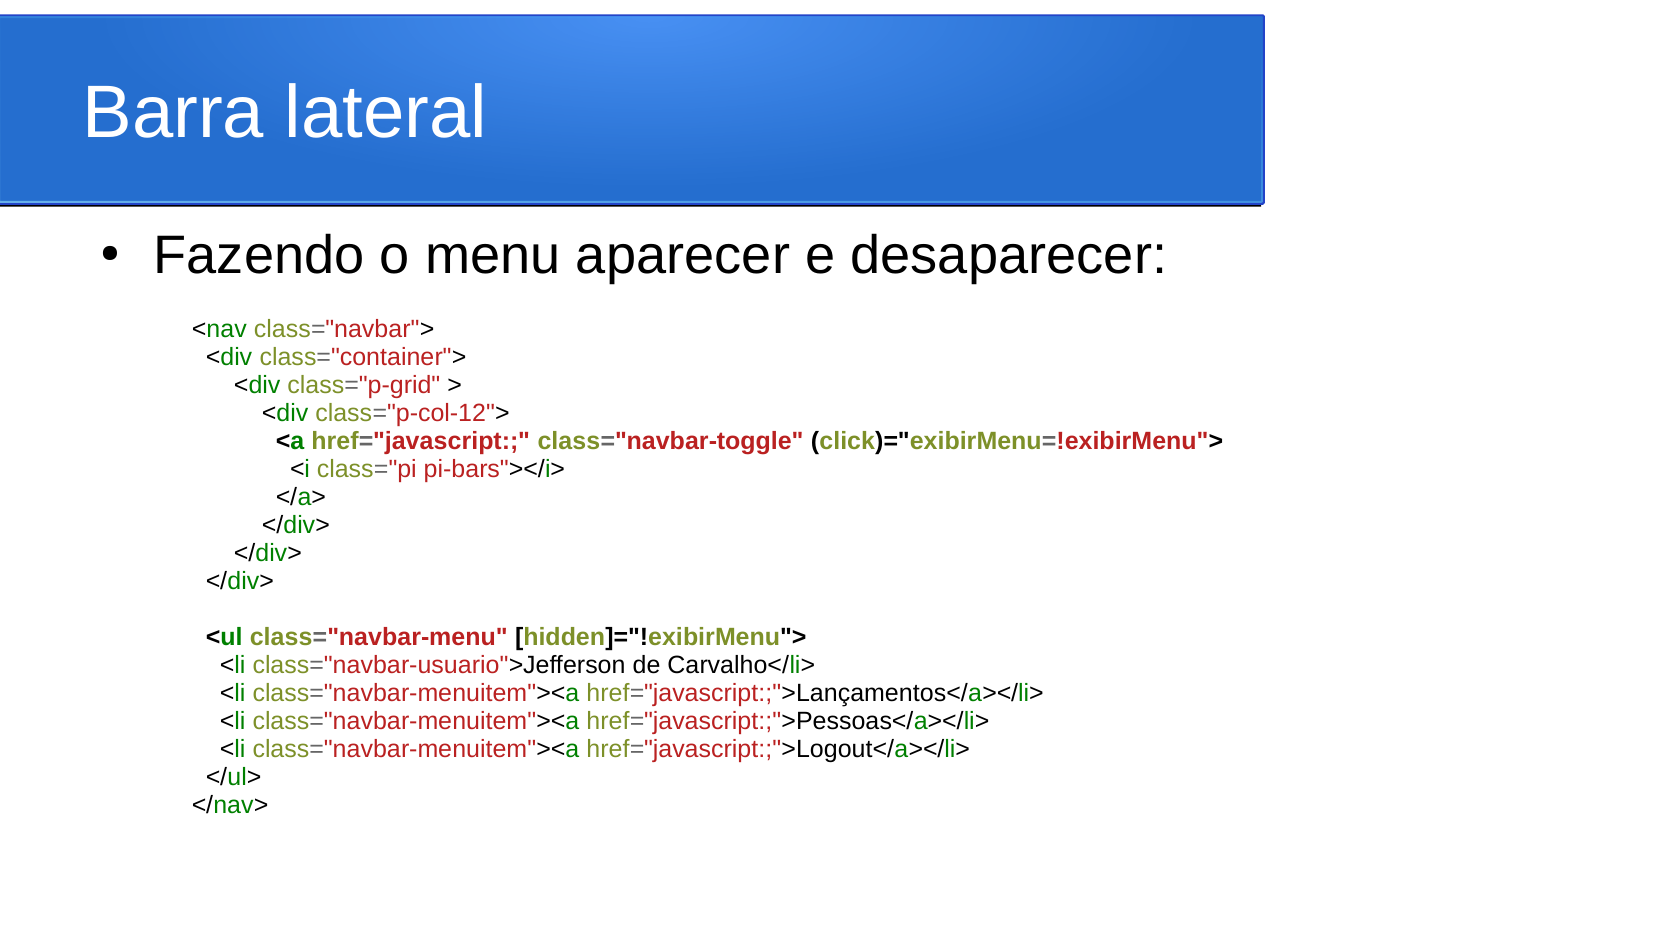

# Barra lateral
Fazendo o menu aparecer e desaparecer:
<nav class="navbar">
 <div class="container">
 <div class="p-grid" >
 <div class="p-col-12">
 <a href="javascript:;" class="navbar-toggle" (click)="exibirMenu=!exibirMenu">
 <i class="pi pi-bars"></i>
 </a>
 </div>
 </div>
 </div>
 <ul class="navbar-menu" [hidden]="!exibirMenu">
 <li class="navbar-usuario">Jefferson de Carvalho</li>
 <li class="navbar-menuitem"><a href="javascript:;">Lançamentos</a></li>
 <li class="navbar-menuitem"><a href="javascript:;">Pessoas</a></li>
 <li class="navbar-menuitem"><a href="javascript:;">Logout</a></li>
 </ul>
</nav>